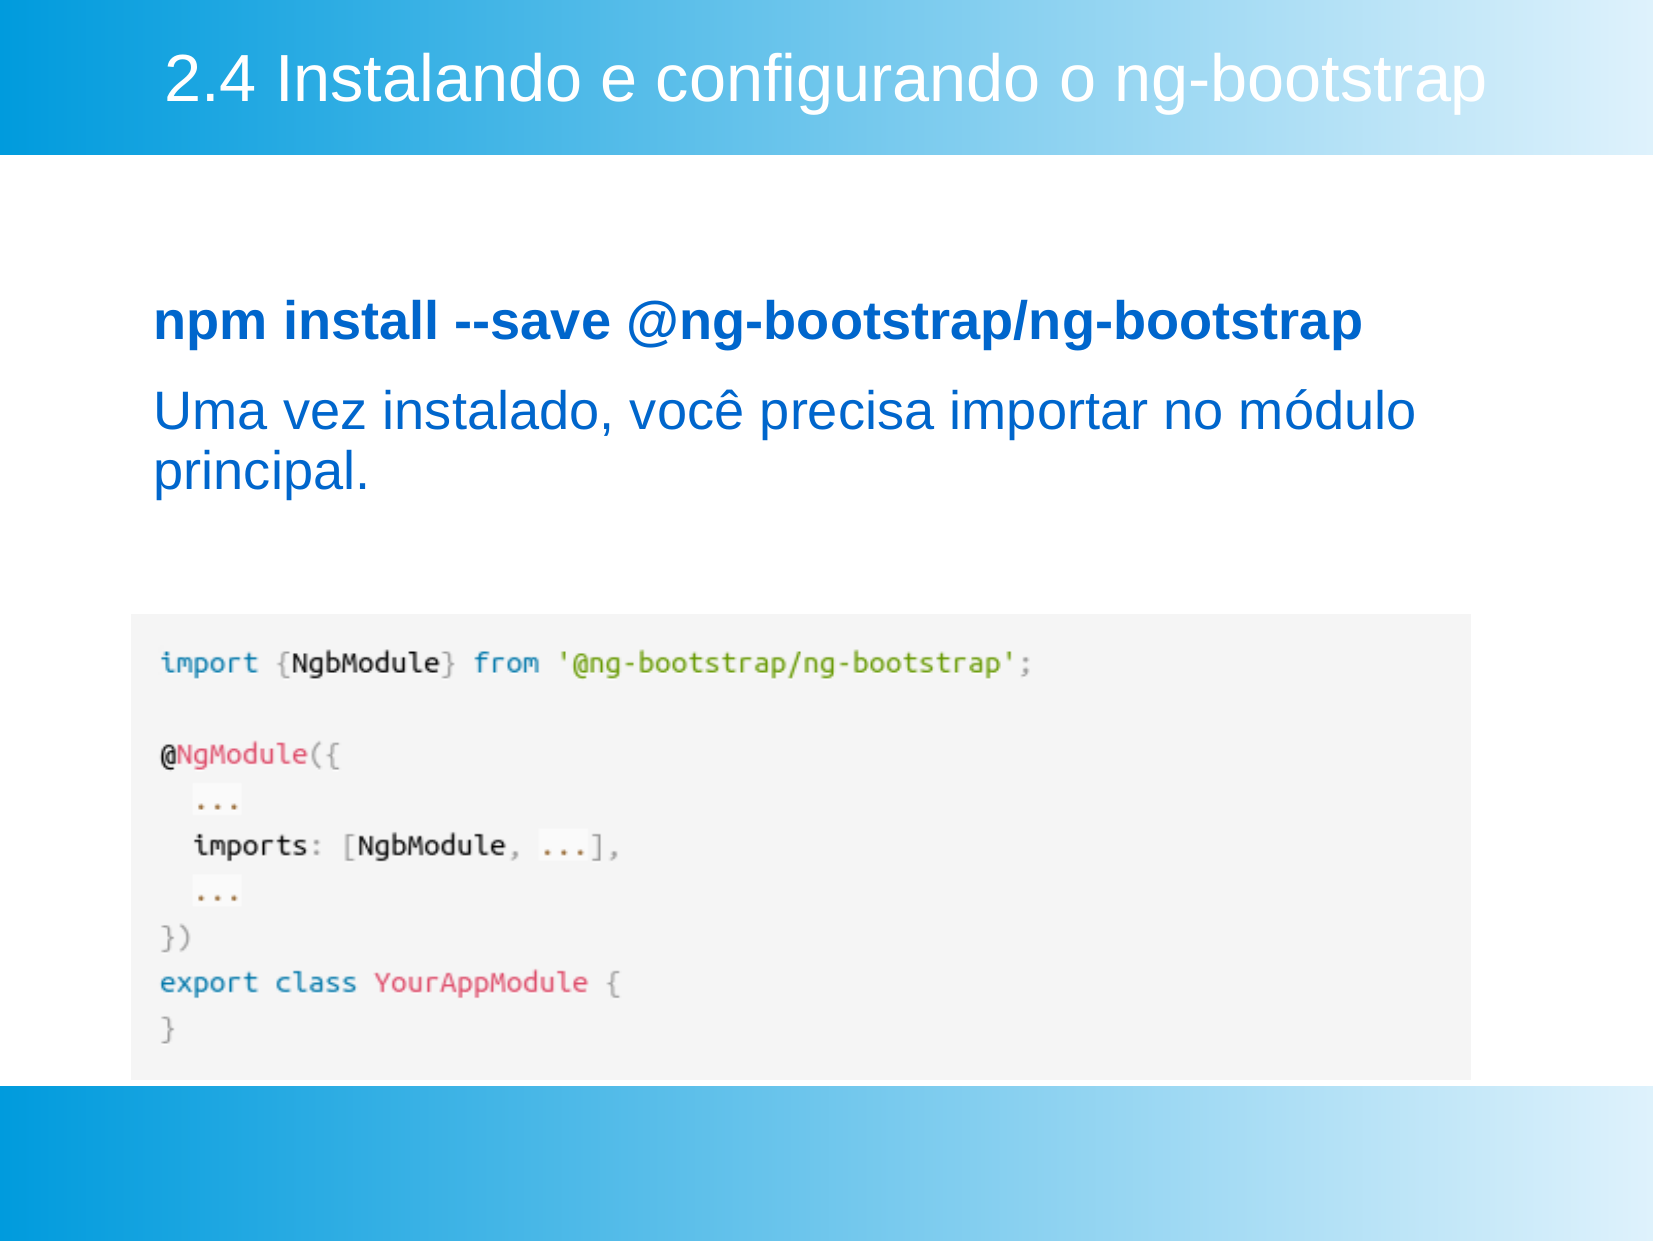

# 2.4 Instalando e configurando o ng-bootstrap
npm install --save @ng-bootstrap/ng-bootstrap
Uma vez instalado, você precisa importar no módulo principal.